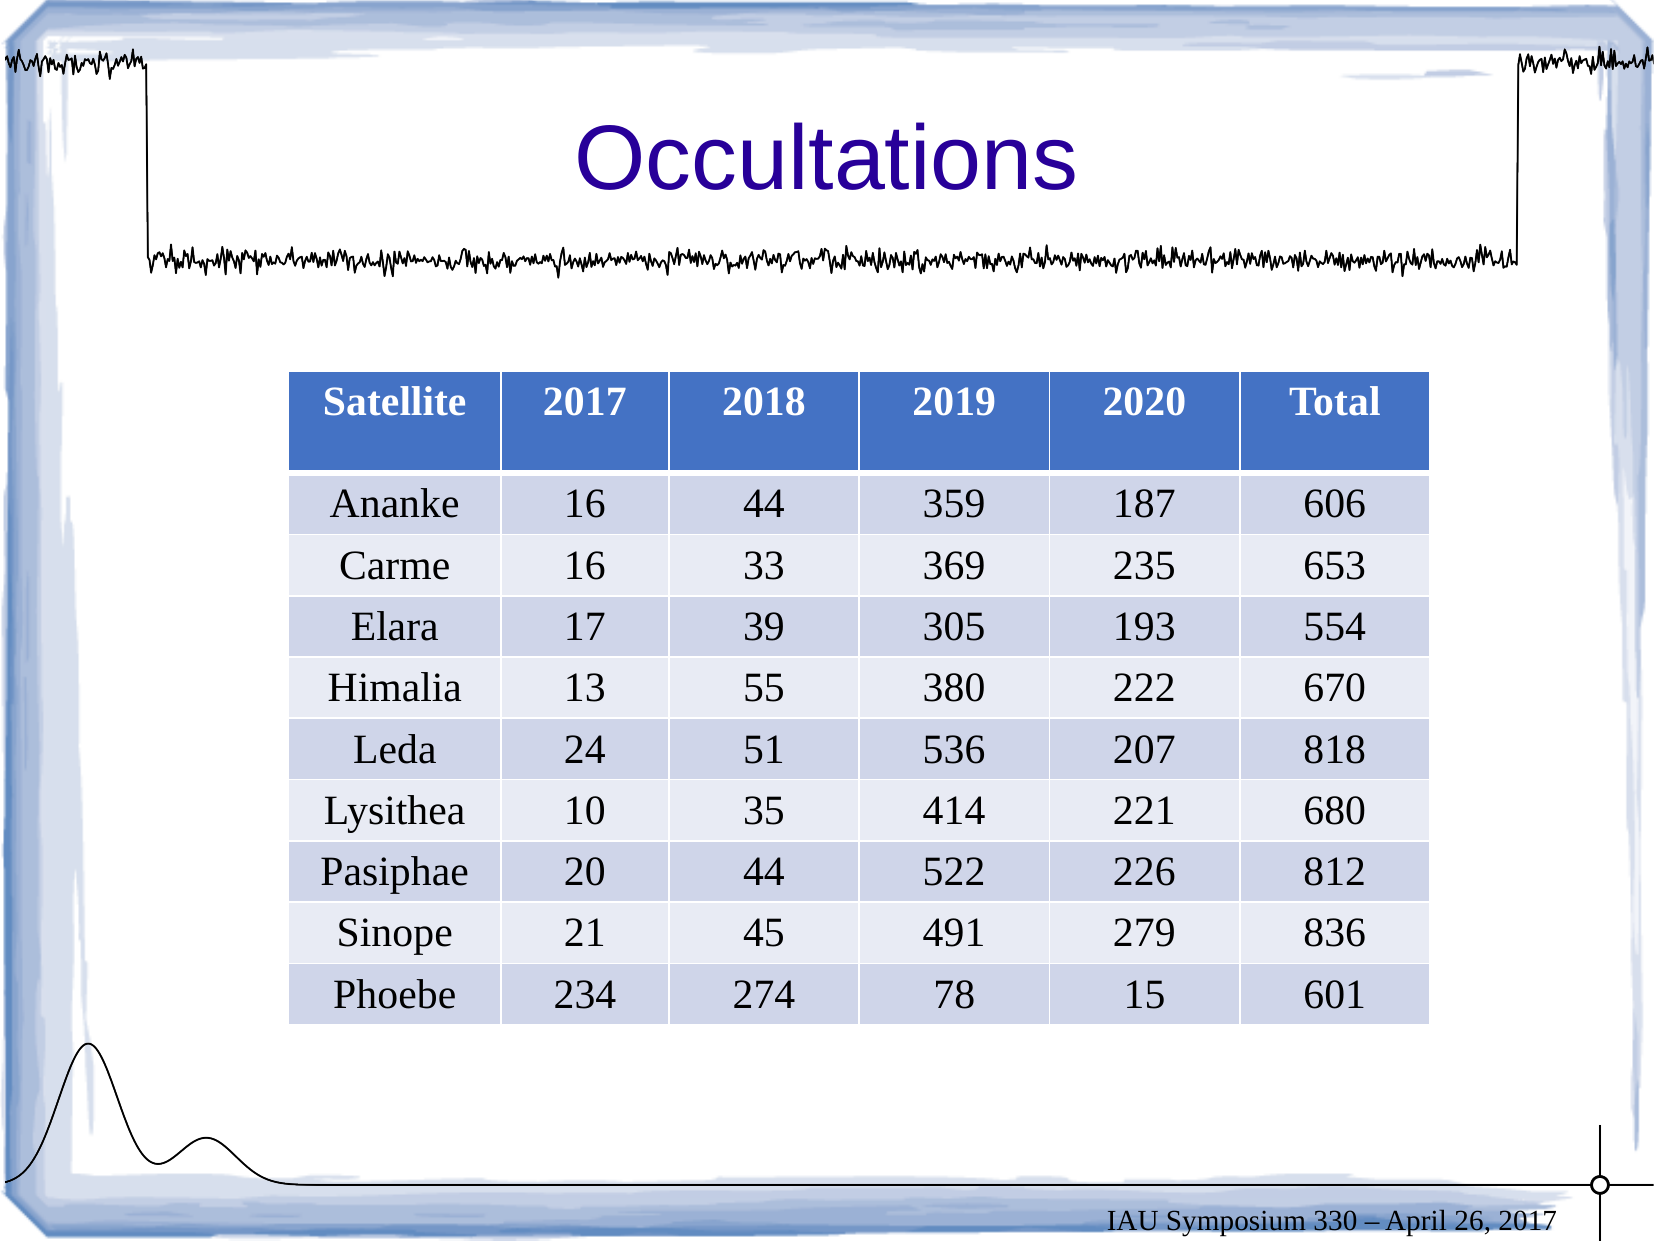

# Occultations
| Satellite | 2017 | 2018 | 2019 | 2020 | Total |
| --- | --- | --- | --- | --- | --- |
| Ananke | 16 | 44 | 359 | 187 | 606 |
| Carme | 16 | 33 | 369 | 235 | 653 |
| Elara | 17 | 39 | 305 | 193 | 554 |
| Himalia | 13 | 55 | 380 | 222 | 670 |
| Leda | 24 | 51 | 536 | 207 | 818 |
| Lysithea | 10 | 35 | 414 | 221 | 680 |
| Pasiphae | 20 | 44 | 522 | 226 | 812 |
| Sinope | 21 | 45 | 491 | 279 | 836 |
| Phoebe | 234 | 274 | 78 | 15 | 601 |
IAU Symposium 330 – April 26, 2017